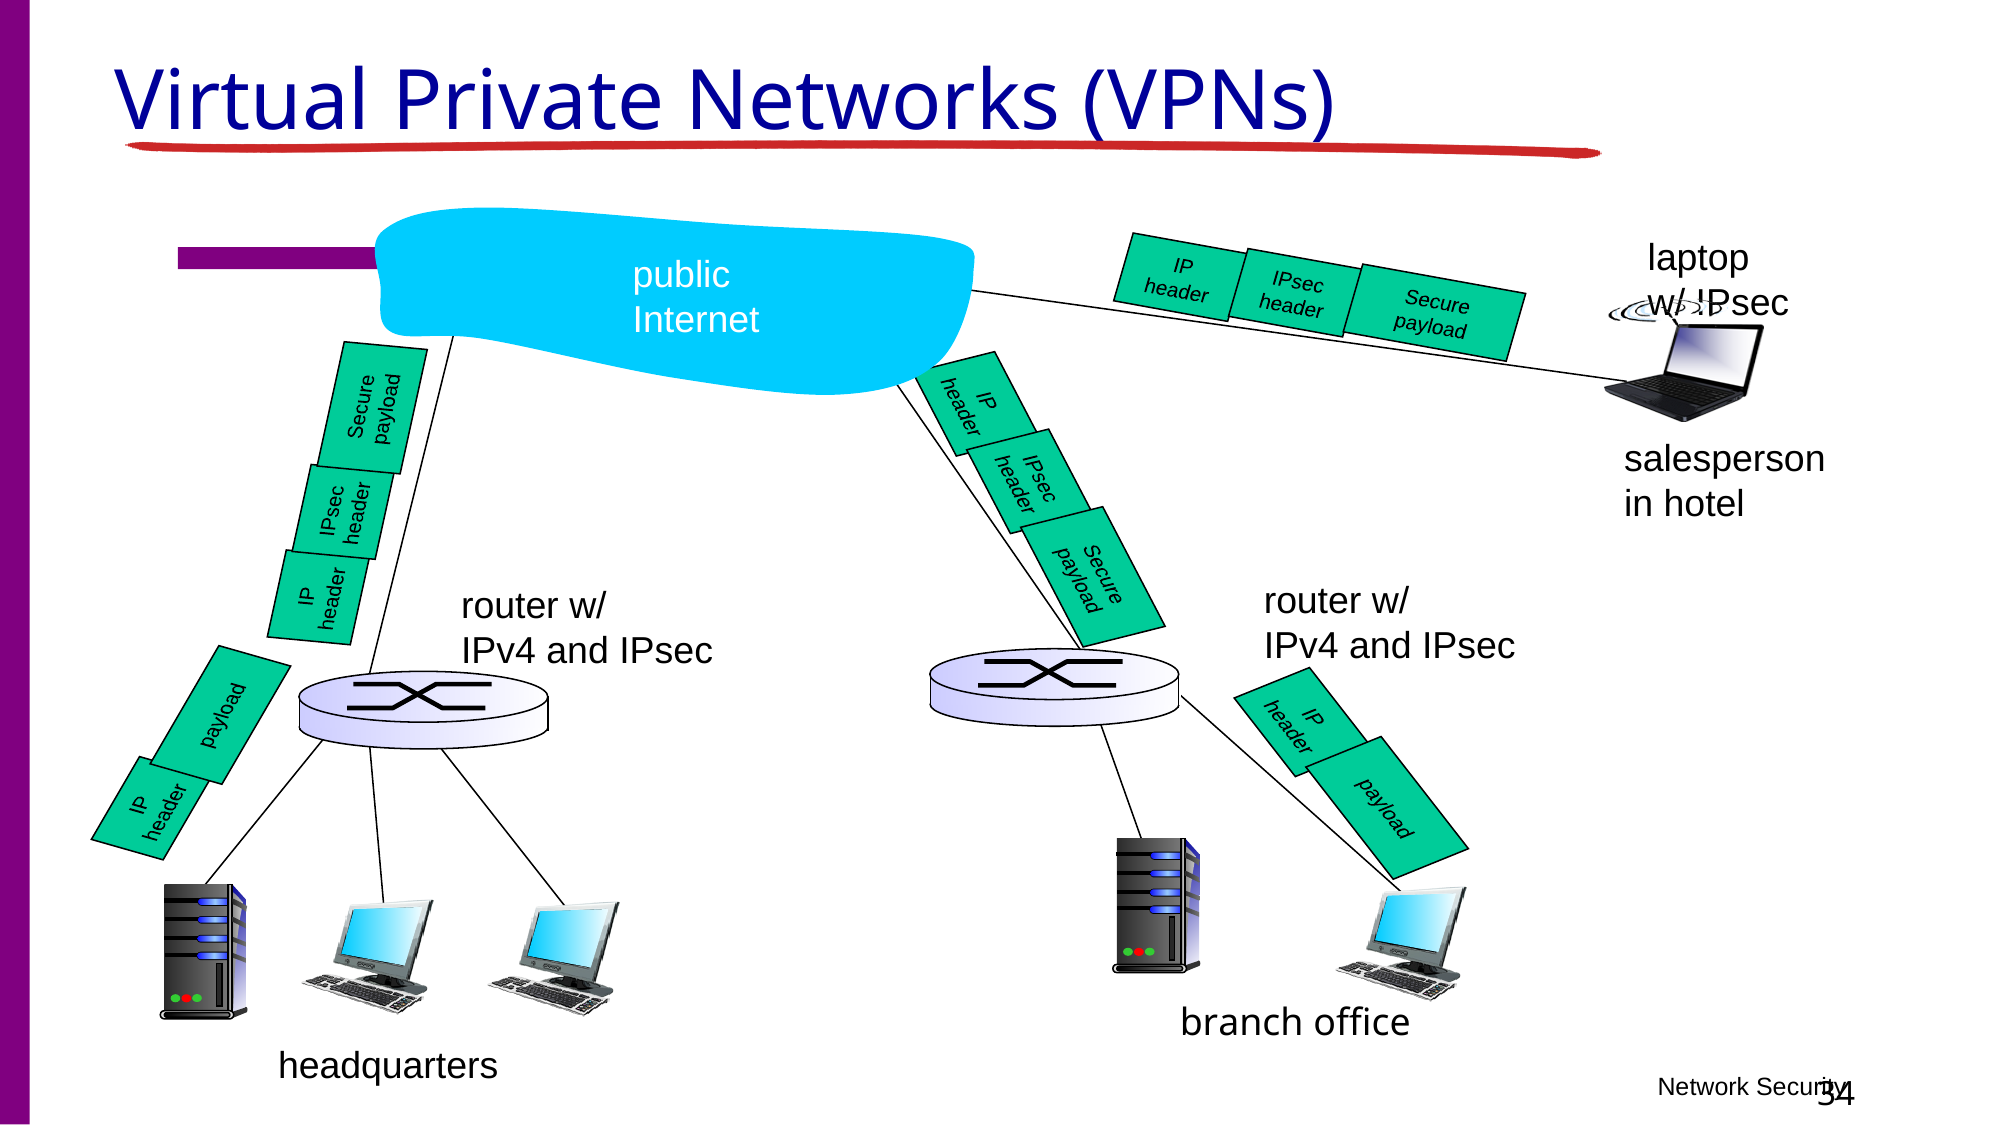

Virtual Private Networks (VPNs)
laptop
w/ IPsec
IP
header
IPsec
header
Secure
payload
public
Internet
Secure
payload
IPsec
header
IP
header
IP
header
IPsec
header
Secure
payload
salesperson
in hotel
router w/
IPv4 and IPsec
router w/
IPv4 and IPsec
payload
IP
header
IP
header
payload
branch office
headquarters
Network Security